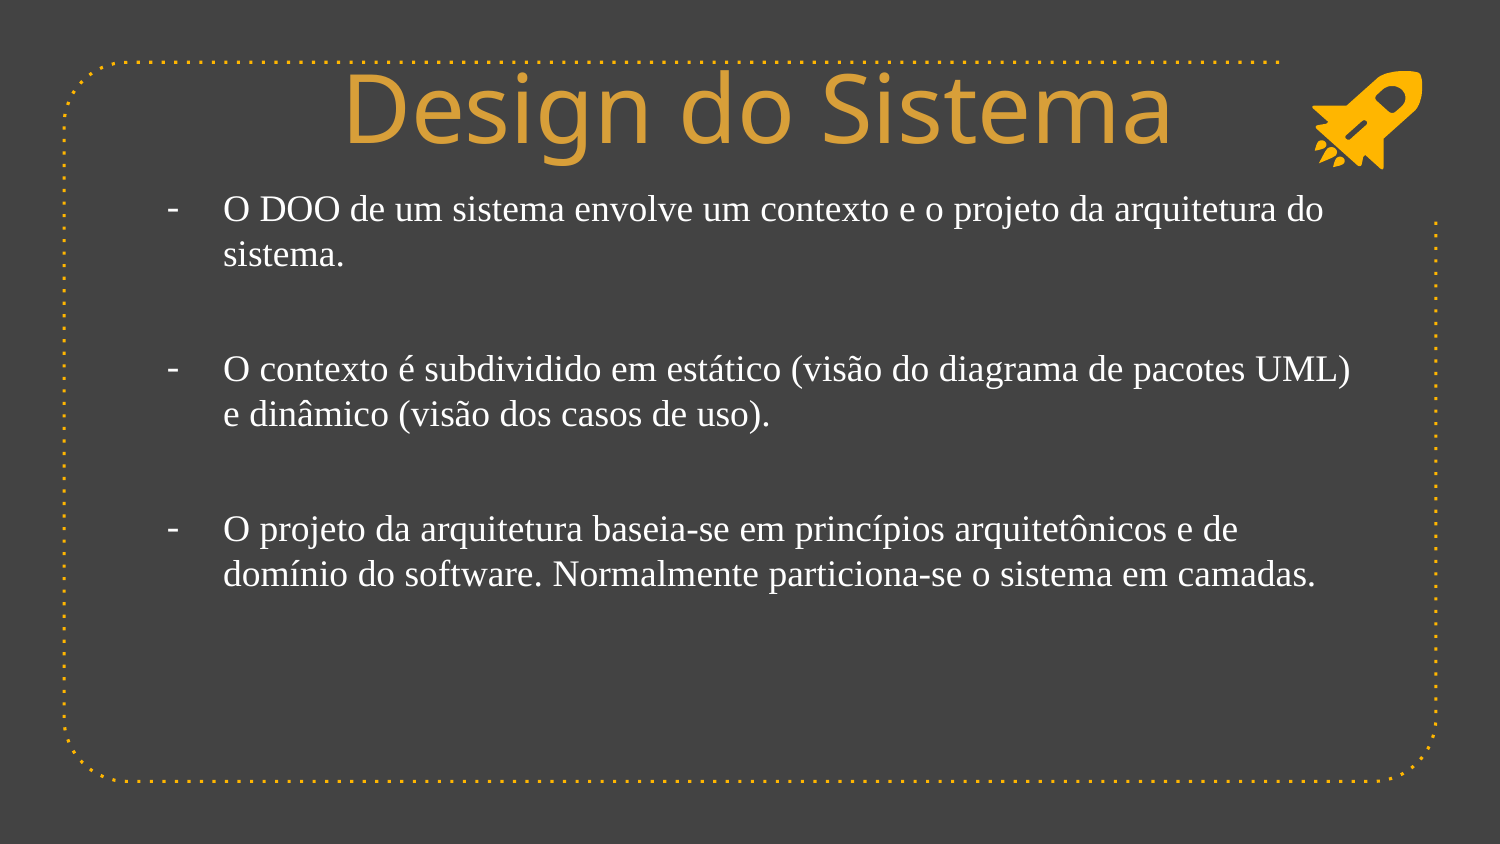

# Design do Sistema
O DOO de um sistema envolve um contexto e o projeto da arquitetura do sistema.
O contexto é subdividido em estático (visão do diagrama de pacotes UML) e dinâmico (visão dos casos de uso).
O projeto da arquitetura baseia-se em princípios arquitetônicos e de domínio do software. Normalmente particiona-se o sistema em camadas.